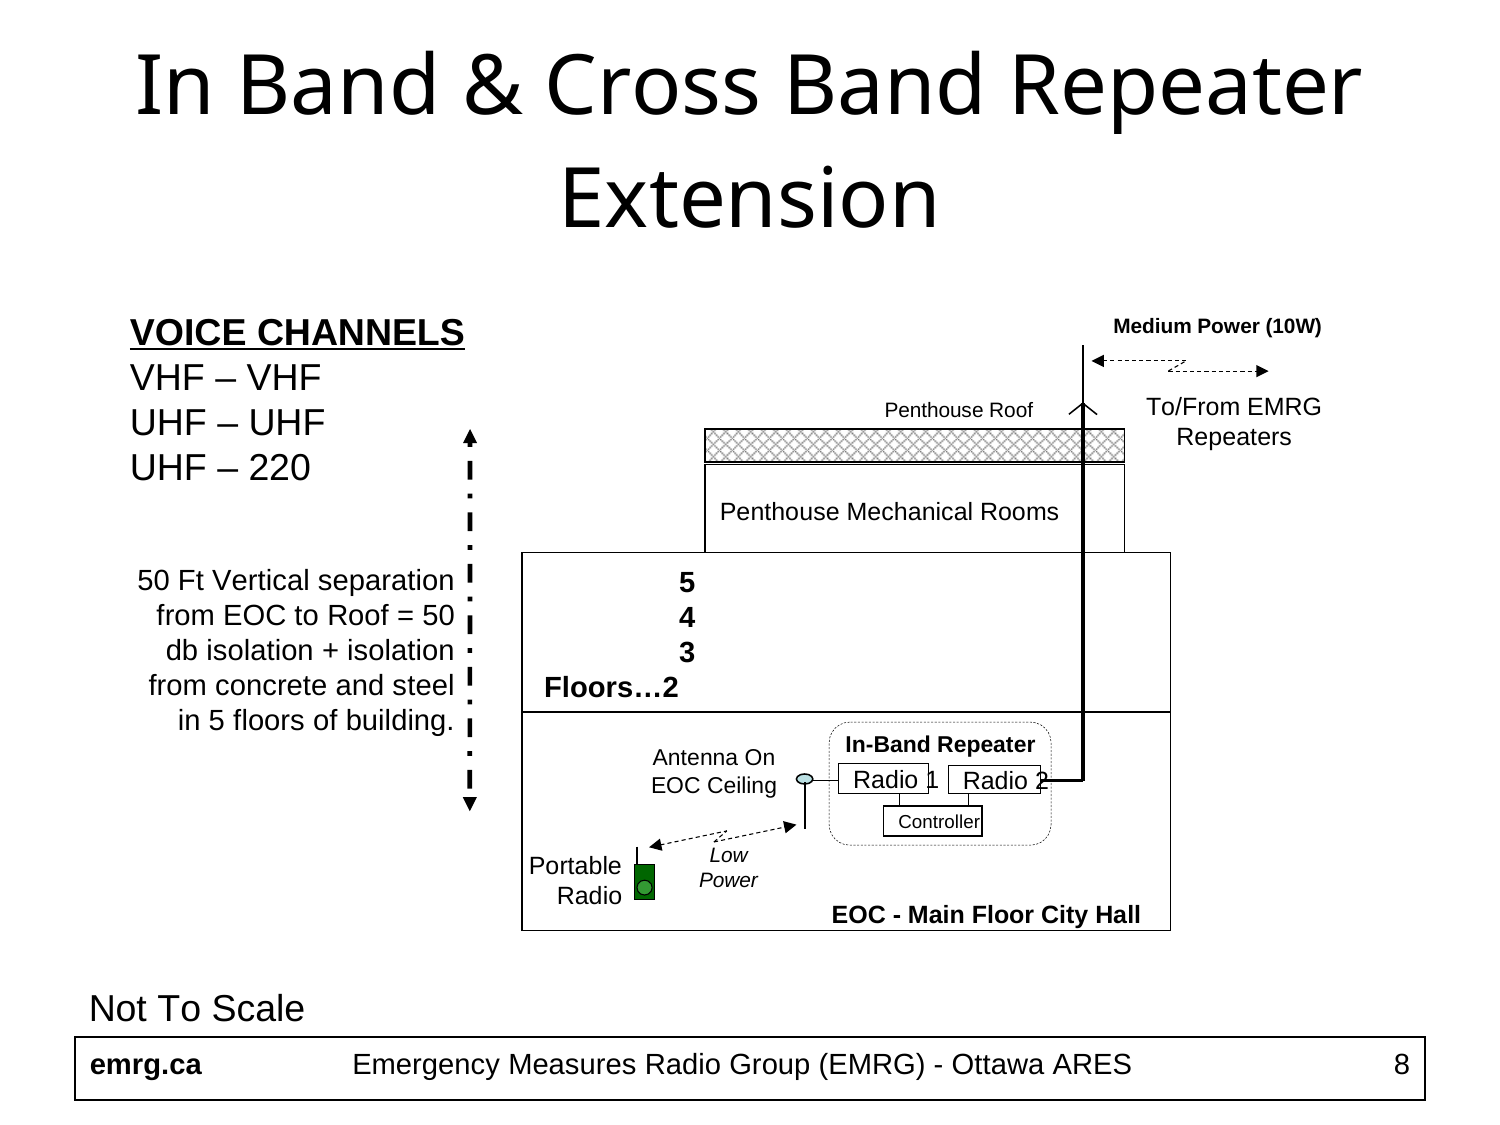

# In Band & Cross Band Repeater Extension
VOICE CHANNELS
VHF – VHF
UHF – UHF
UHF – 220
Medium Power (10W)
To/From EMRG Repeaters
Radio 2
Penthouse Roof
50 Ft Vertical separation from EOC to Roof = 50 db isolation + isolation from concrete and steel in 5 floors of building.
Penthouse Mechanical Rooms
5
4
3
Floors…2
In-Band Repeater
Antenna On EOC Ceiling
Radio 1
Controller
Low Power
Portable
Radio
EOC - Main Floor City Hall
Not To Scale
Emergency Measures Radio Group (EMRG) - Ottawa ARES